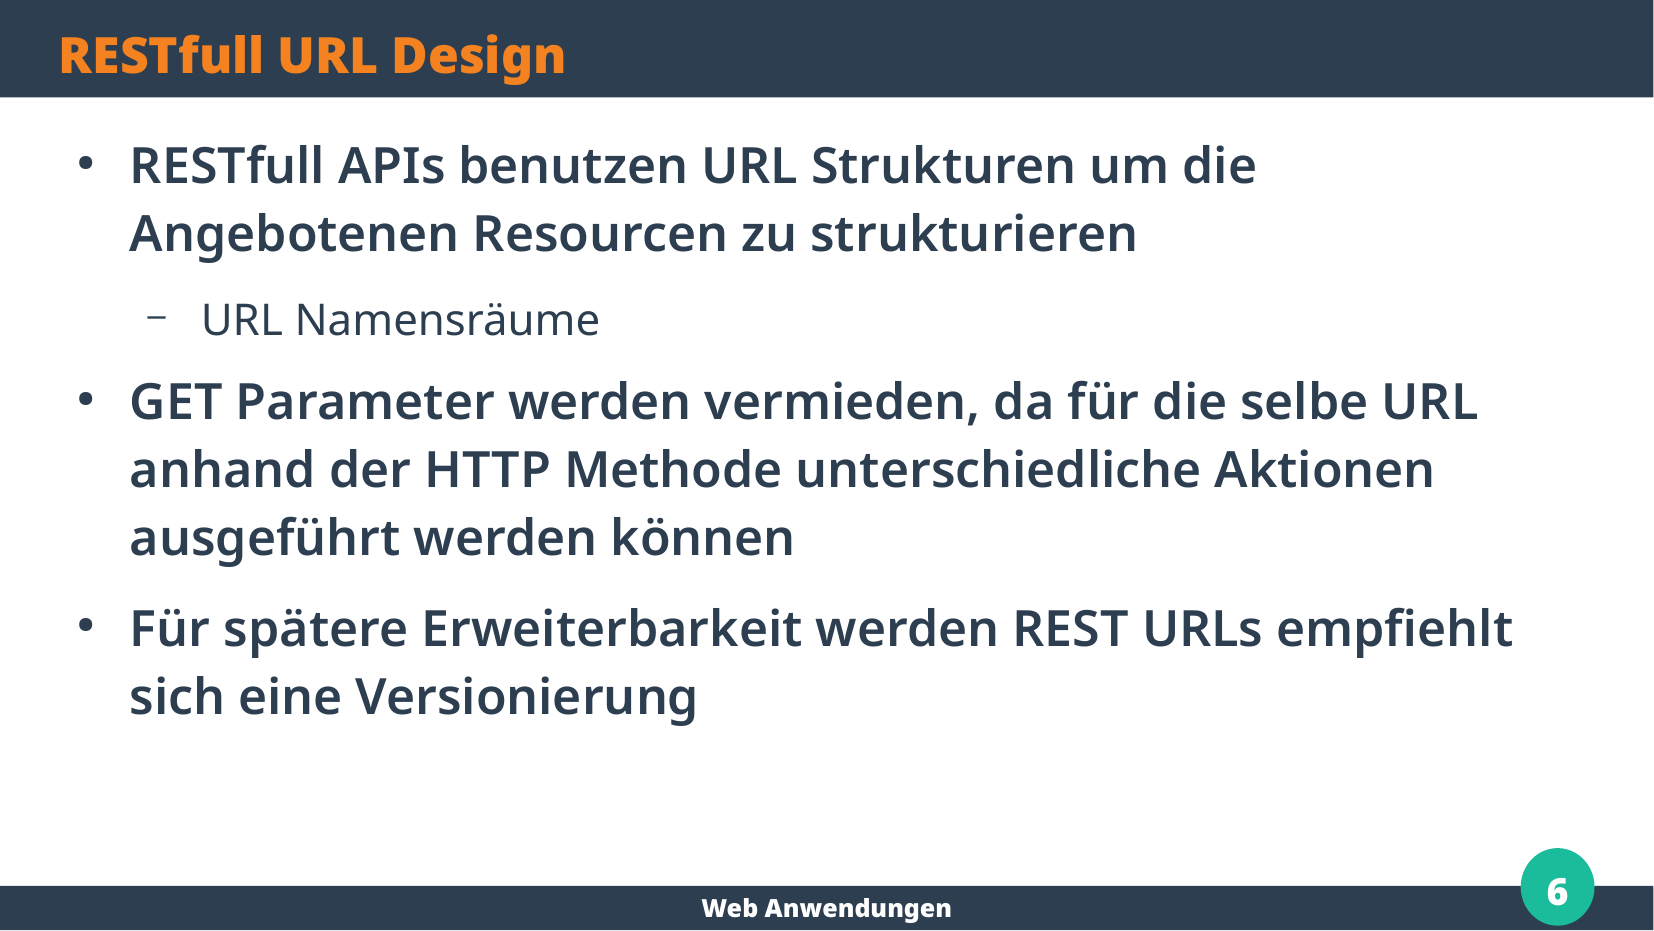

# RESTfull URL Design
RESTfull APIs benutzen URL Strukturen um die Angebotenen Resourcen zu strukturieren
URL Namensräume
GET Parameter werden vermieden, da für die selbe URL anhand der HTTP Methode unterschiedliche Aktionen ausgeführt werden können
Für spätere Erweiterbarkeit werden REST URLs empfiehlt sich eine Versionierung
6